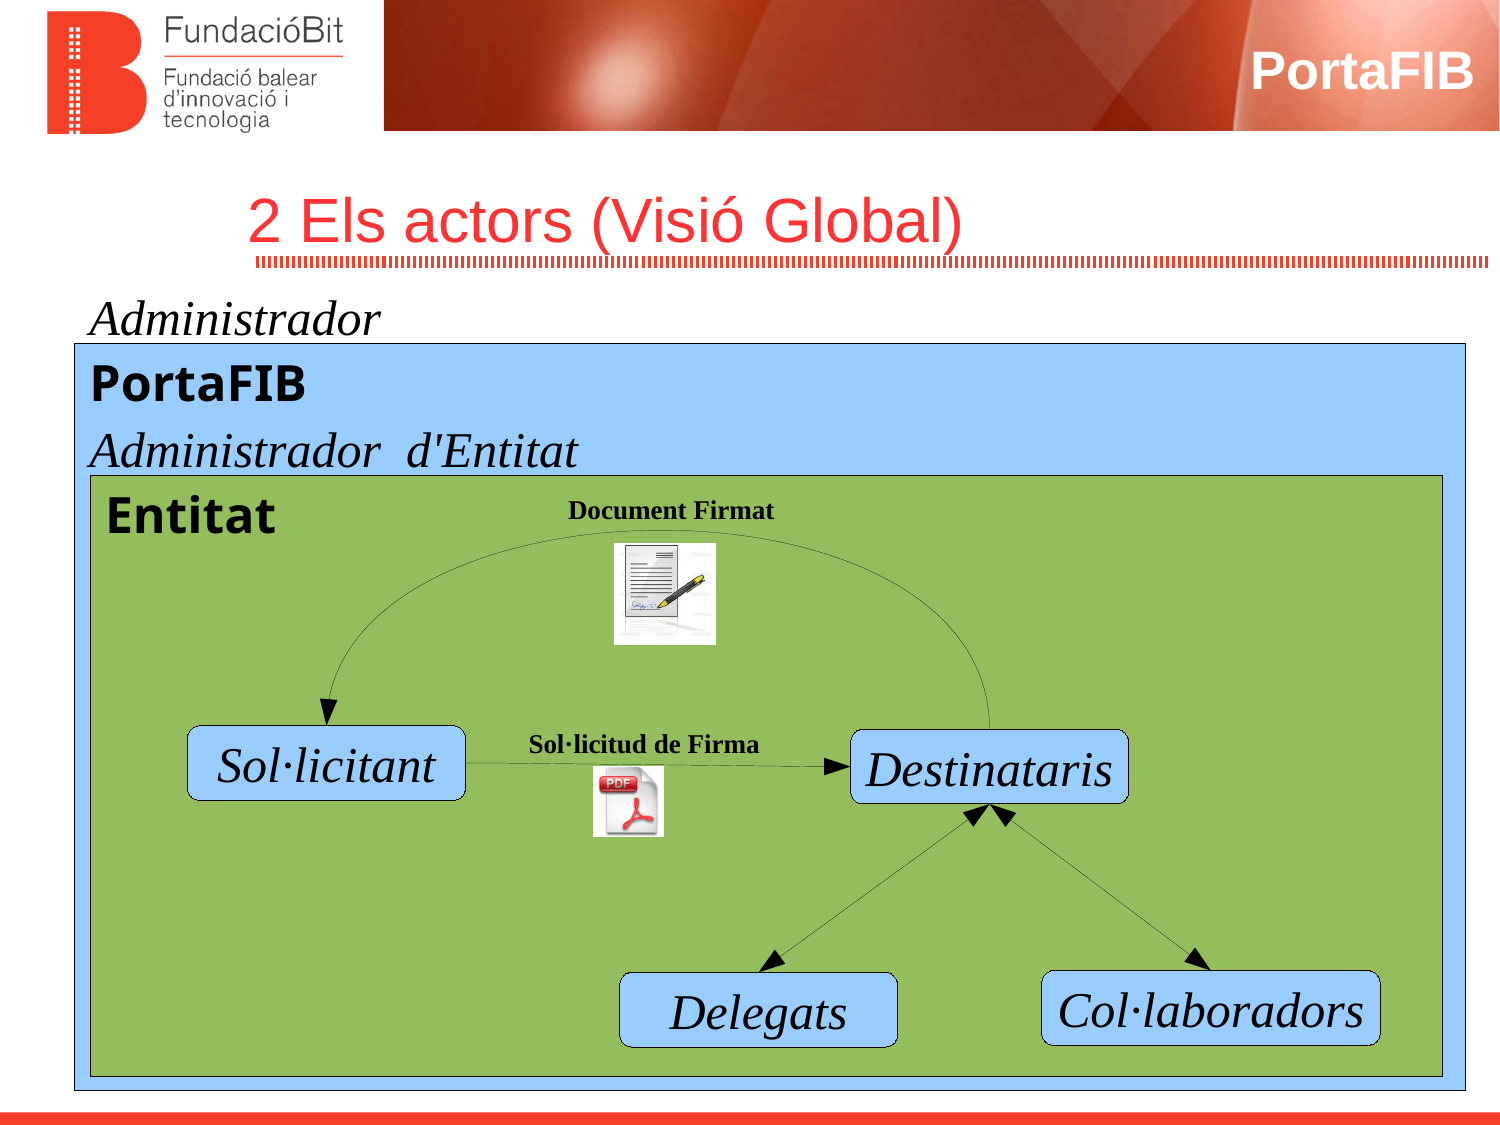

# PortaFIB
 2 Els actors (Visió Global)
Administrador
PortaFIB
Administrador d'Entitat
Entitat
Document Firmat
Sol·licitud de Firma
Sol·licitant
Destinataris
Col·laboradors
Delegats